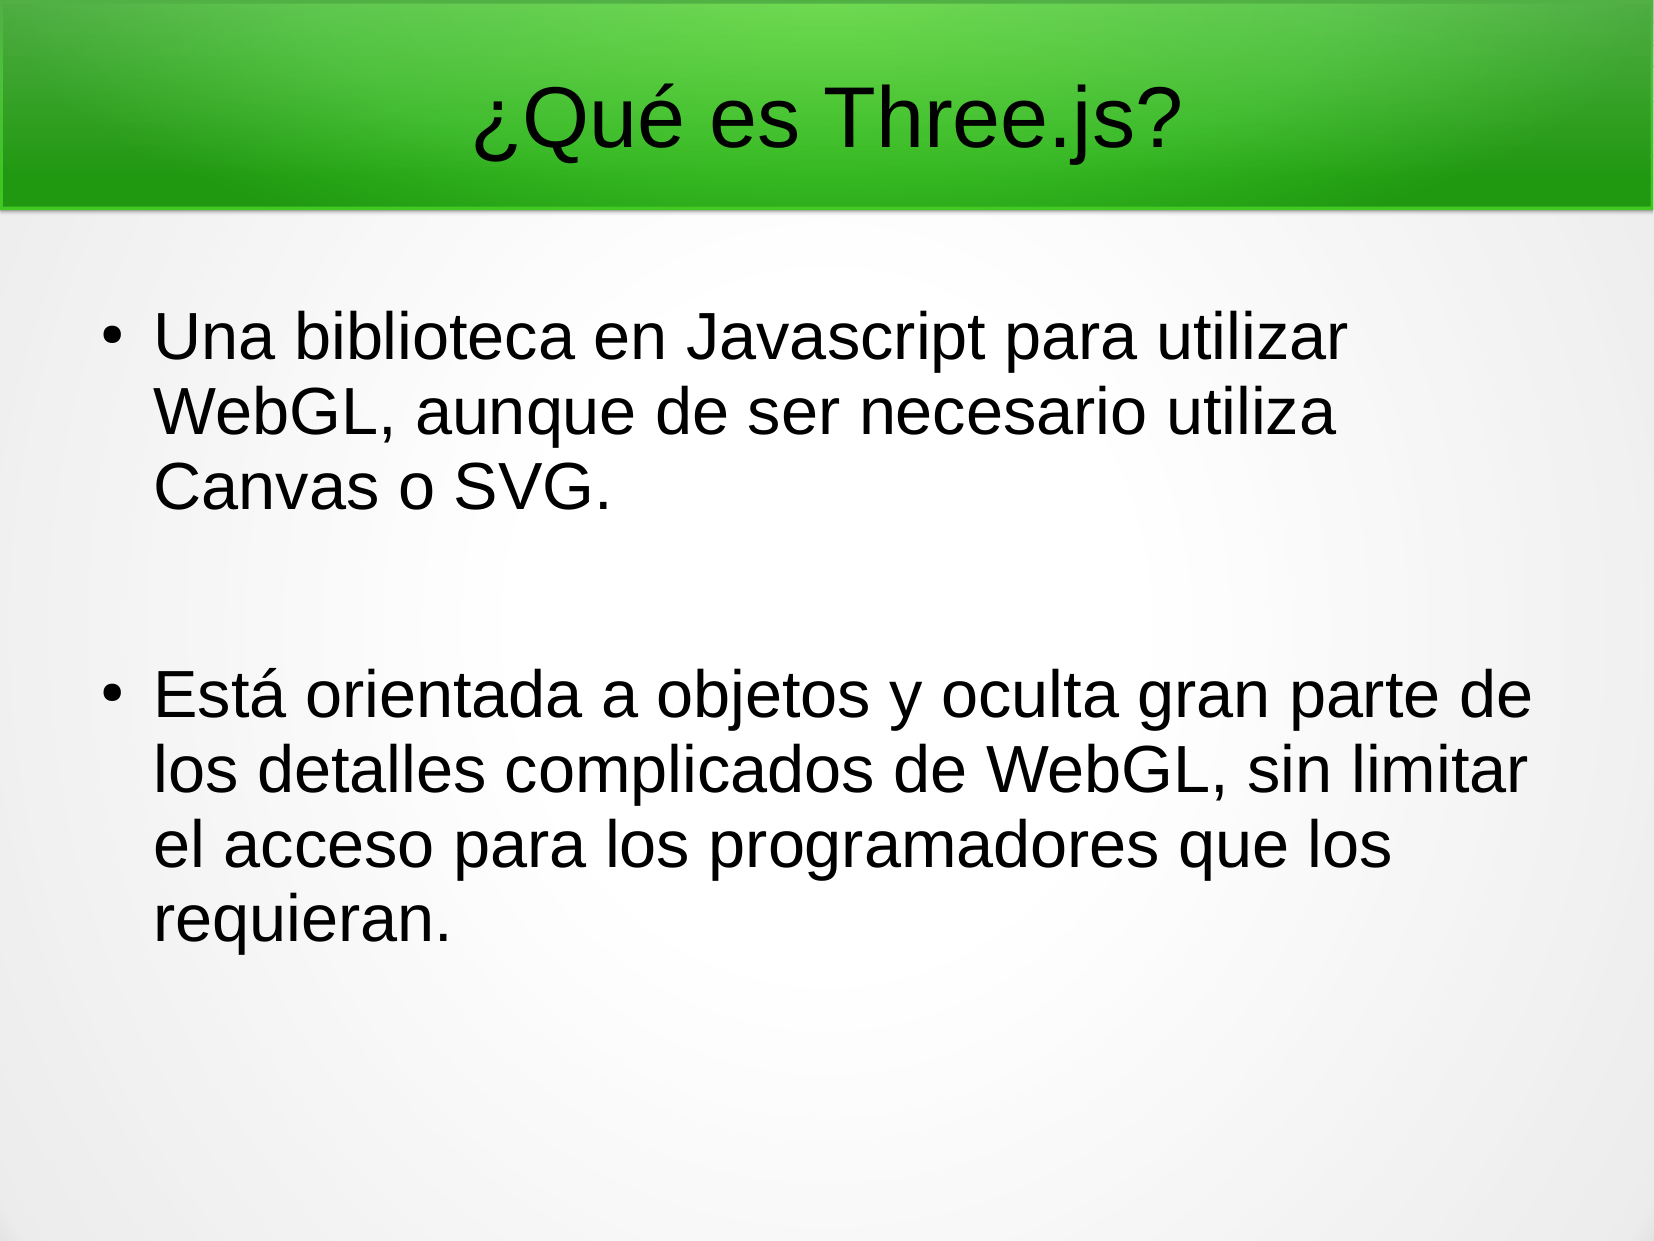

# ¿Qué es Three.js?
Una biblioteca en Javascript para utilizar WebGL, aunque de ser necesario utiliza Canvas o SVG.
Está orientada a objetos y oculta gran parte de los detalles complicados de WebGL, sin limitar el acceso para los programadores que los requieran.